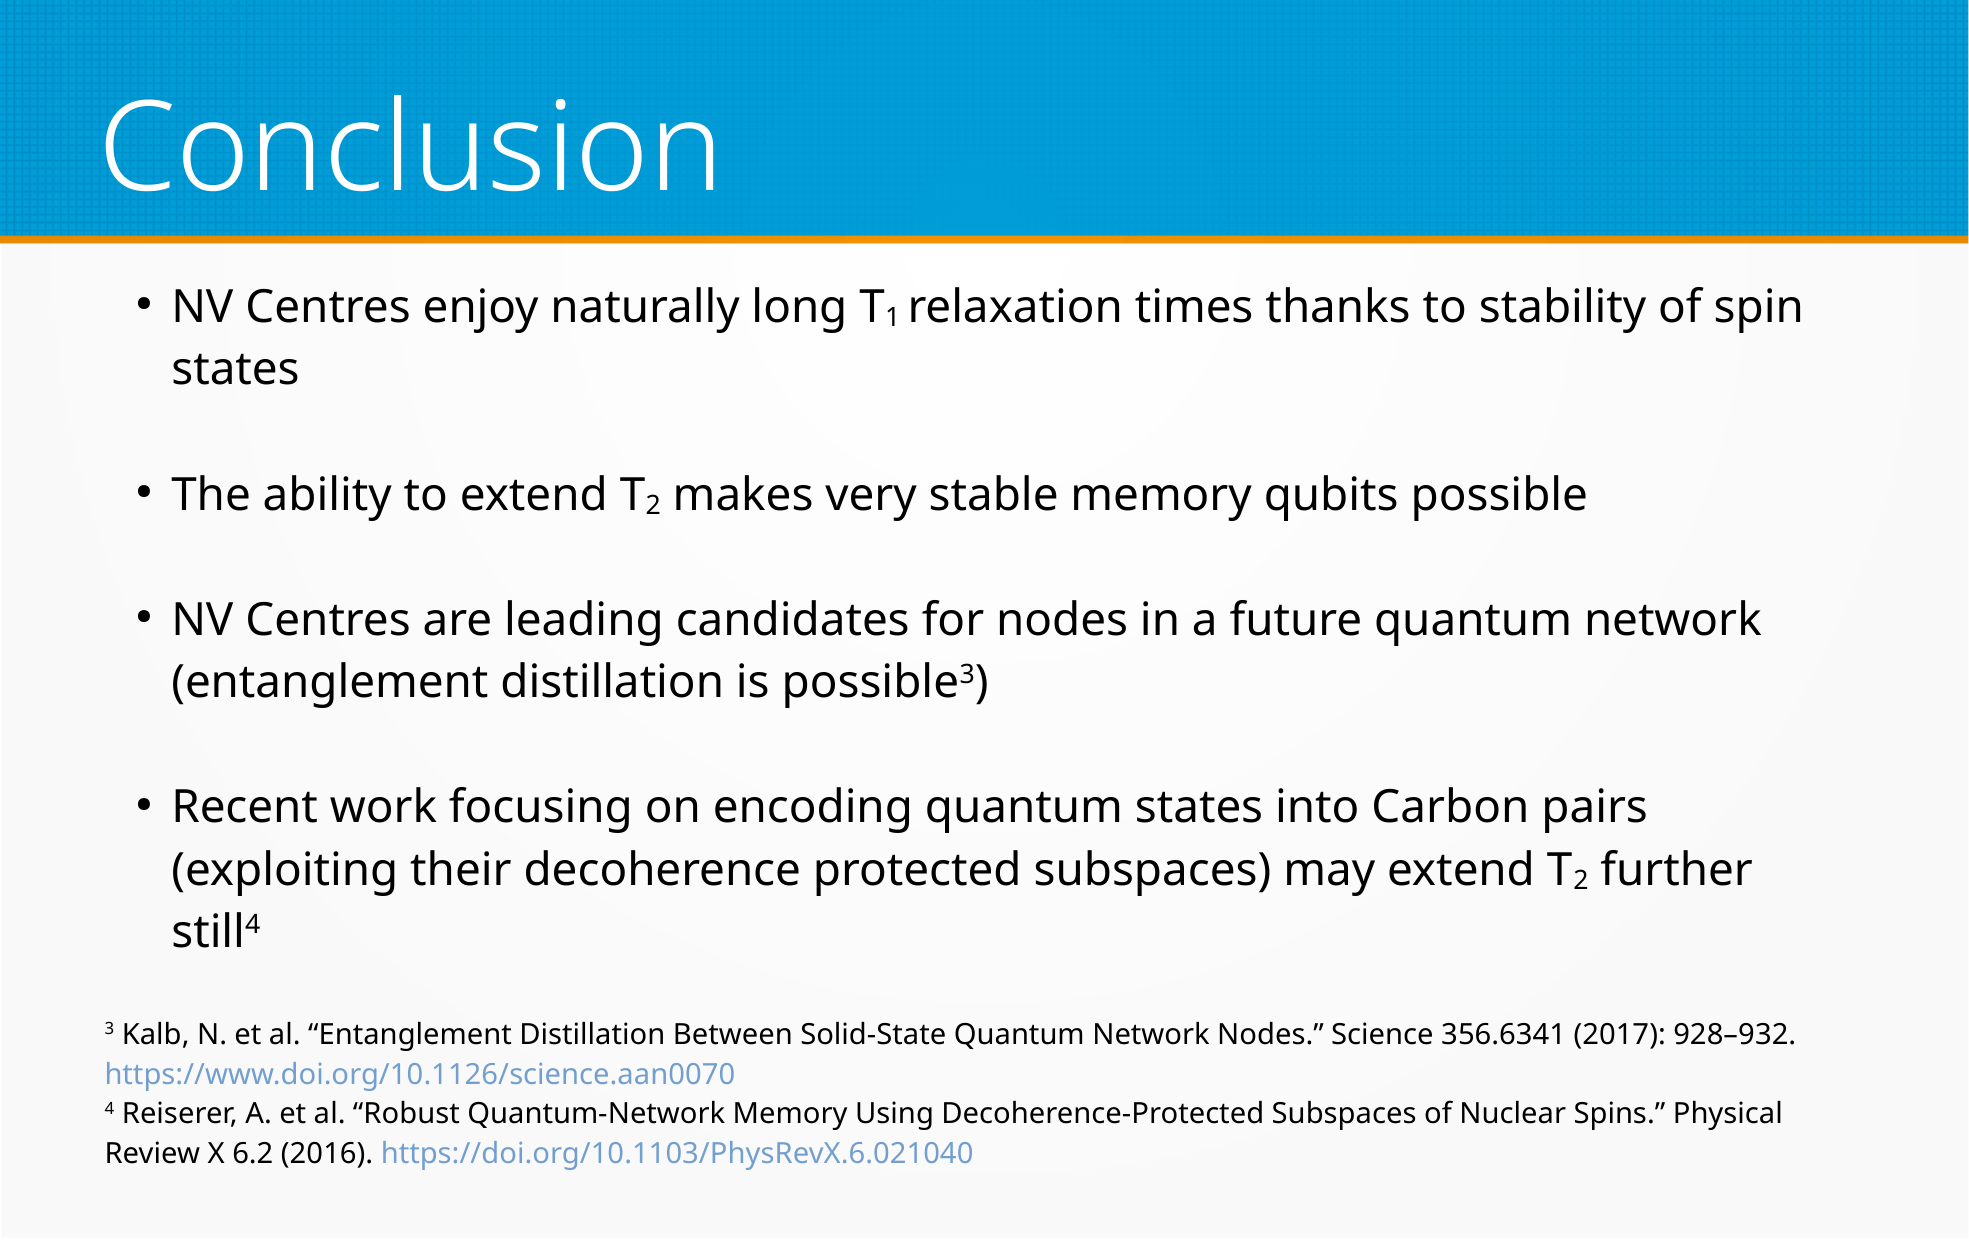

# Conclusion
NV Centres enjoy naturally long T1 relaxation times thanks to stability of spin states
The ability to extend T2 makes very stable memory qubits possible
NV Centres are leading candidates for nodes in a future quantum network (entanglement distillation is possible3)
Recent work focusing on encoding quantum states into Carbon pairs (exploiting their decoherence protected subspaces) may extend T2 further still4
3 Kalb, N. et al. “Entanglement Distillation Between Solid-State Quantum Network Nodes.” Science 356.6341 (2017): 928–932. https://www.doi.org/10.1126/science.aan0070
4 Reiserer, A. et al. “Robust Quantum-Network Memory Using Decoherence-Protected Subspaces of Nuclear Spins.” Physical Review X 6.2 (2016). https://doi.org/10.1103/PhysRevX.6.021040